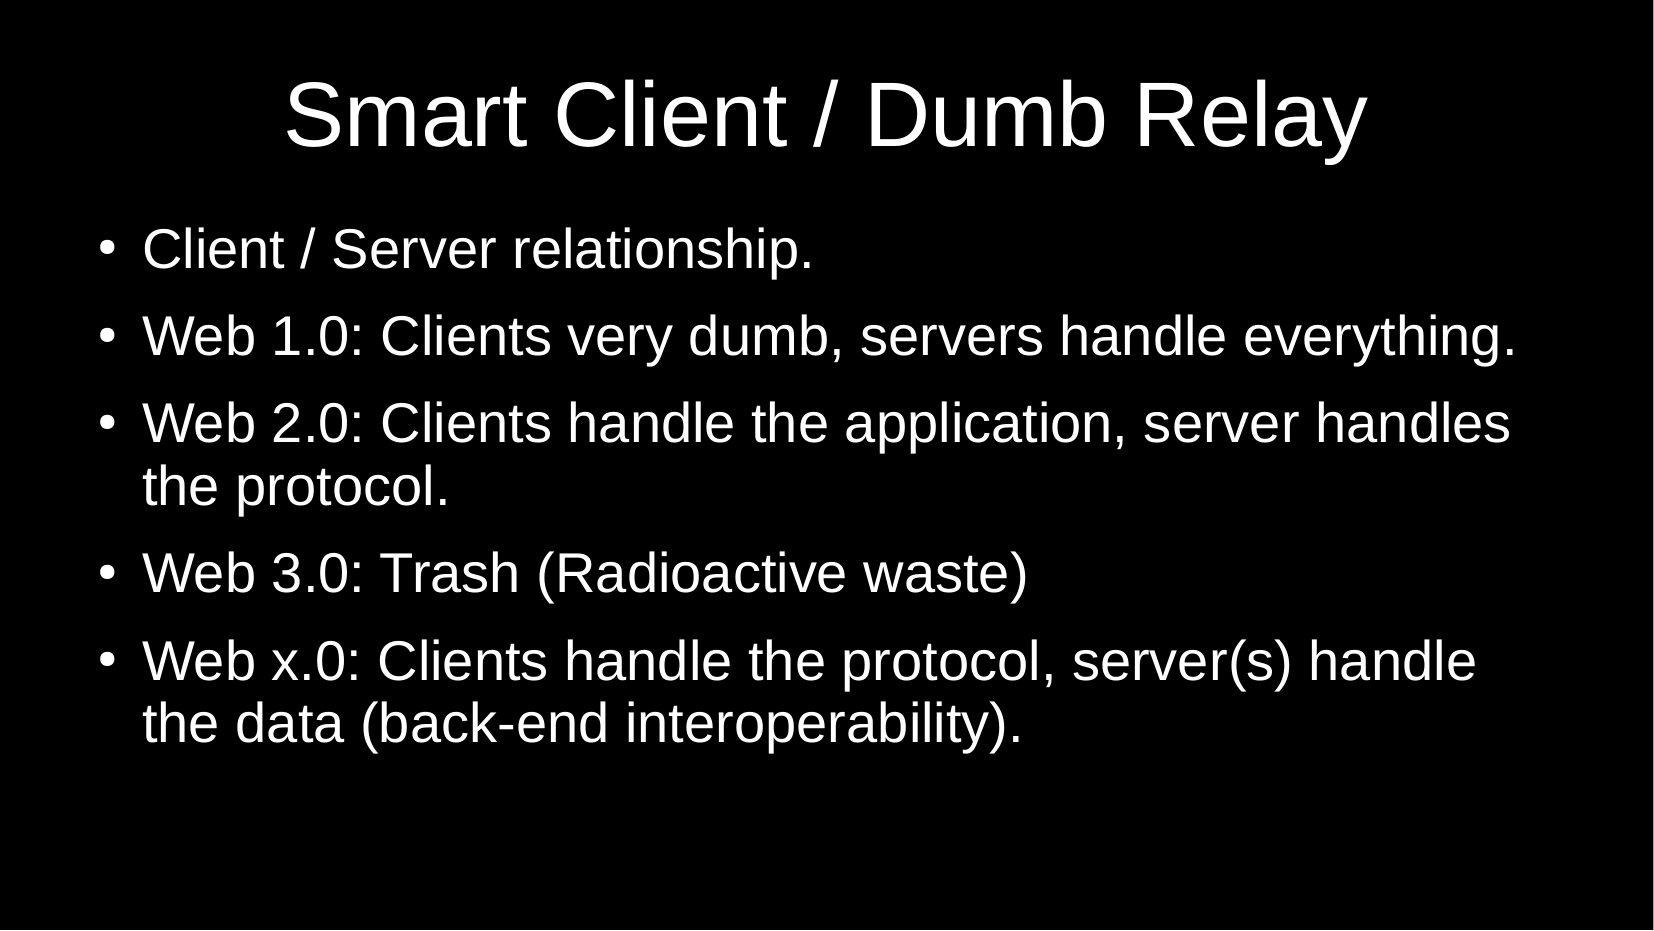

# Smart Client / Dumb Relay
Client / Server relationship.
Web 1.0: Clients very dumb, servers handle everything.
Web 2.0: Clients handle the application, server handles the protocol.
Web 3.0: Trash (Radioactive waste)
Web x.0: Clients handle the protocol, server(s) handle the data (back-end interoperability).